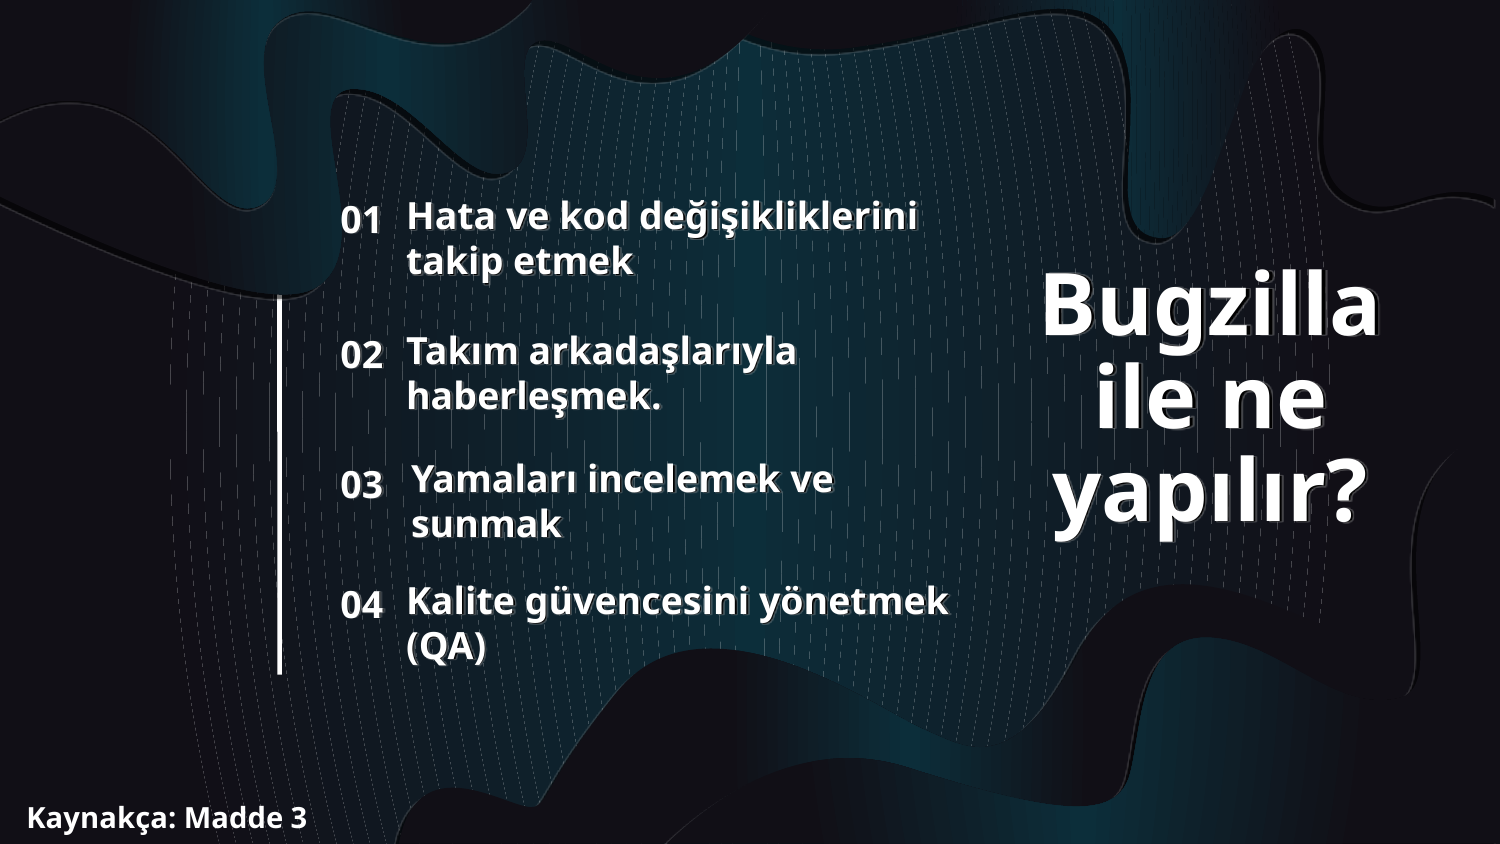

01
# Hata ve kod değişikliklerini takip etmek
Bugzilla ile ne yapılır?
02
Takım arkadaşlarıyla haberleşmek.
Yamaları incelemek ve sunmak
03
04
Kalite güvencesini yönetmek (QA)
Kaynakça: Madde 3